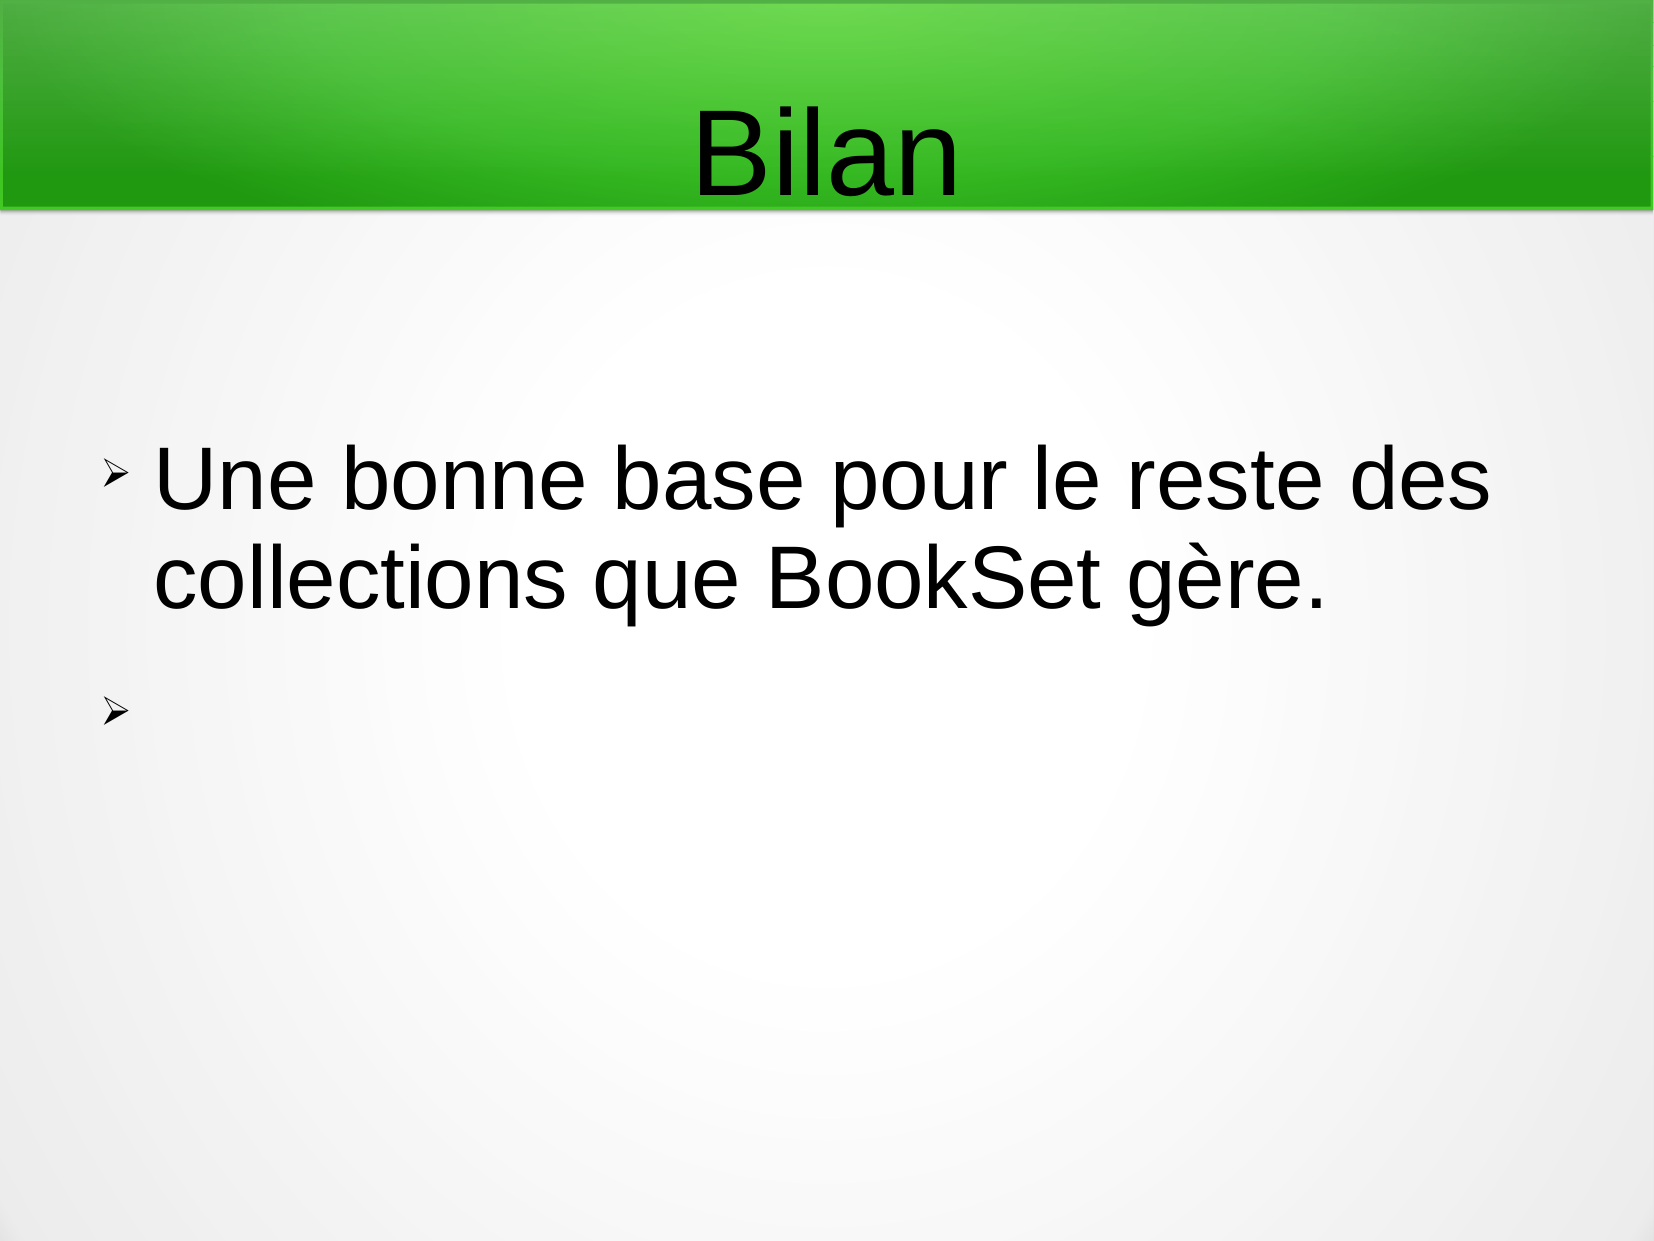

# Bilan
Une bonne base pour le reste des collections que BookSet gère.